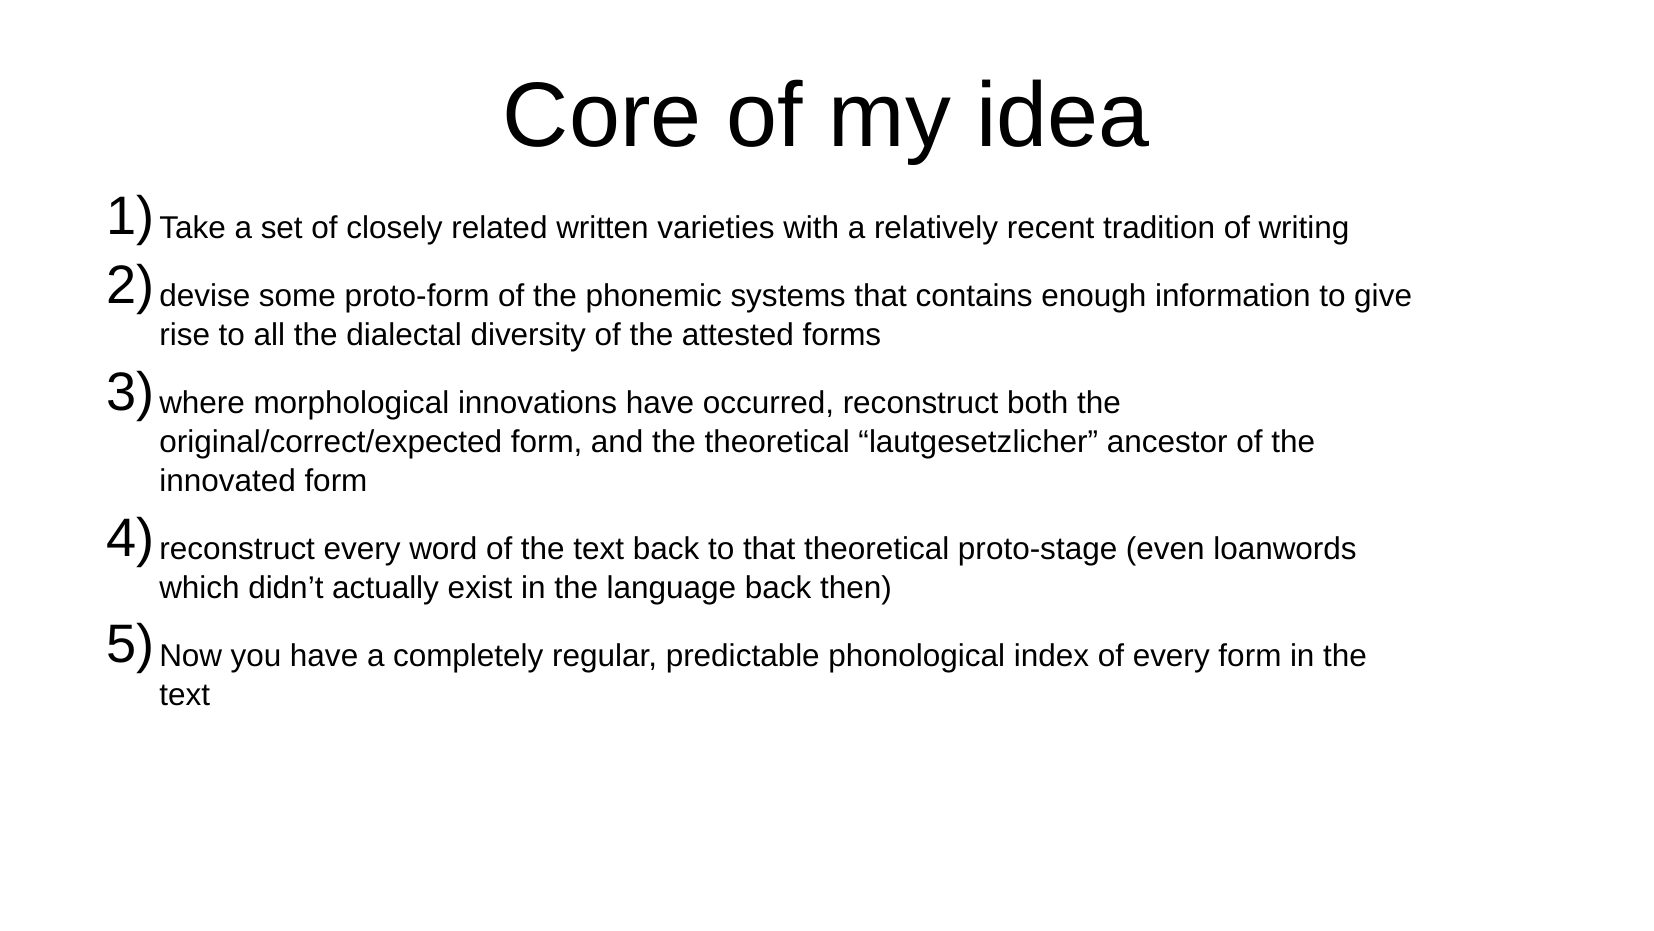

# Core of my idea
Take a set of closely related written varieties with a relatively recent tradition of writing
devise some proto-form of the phonemic systems that contains enough information to give rise to all the dialectal diversity of the attested forms
where morphological innovations have occurred, reconstruct both the original/correct/expected form, and the theoretical “lautgesetzlicher” ancestor of the innovated form
reconstruct every word of the text back to that theoretical proto-stage (even loanwords which didn’t actually exist in the language back then)
Now you have a completely regular, predictable phonological index of every form in the text